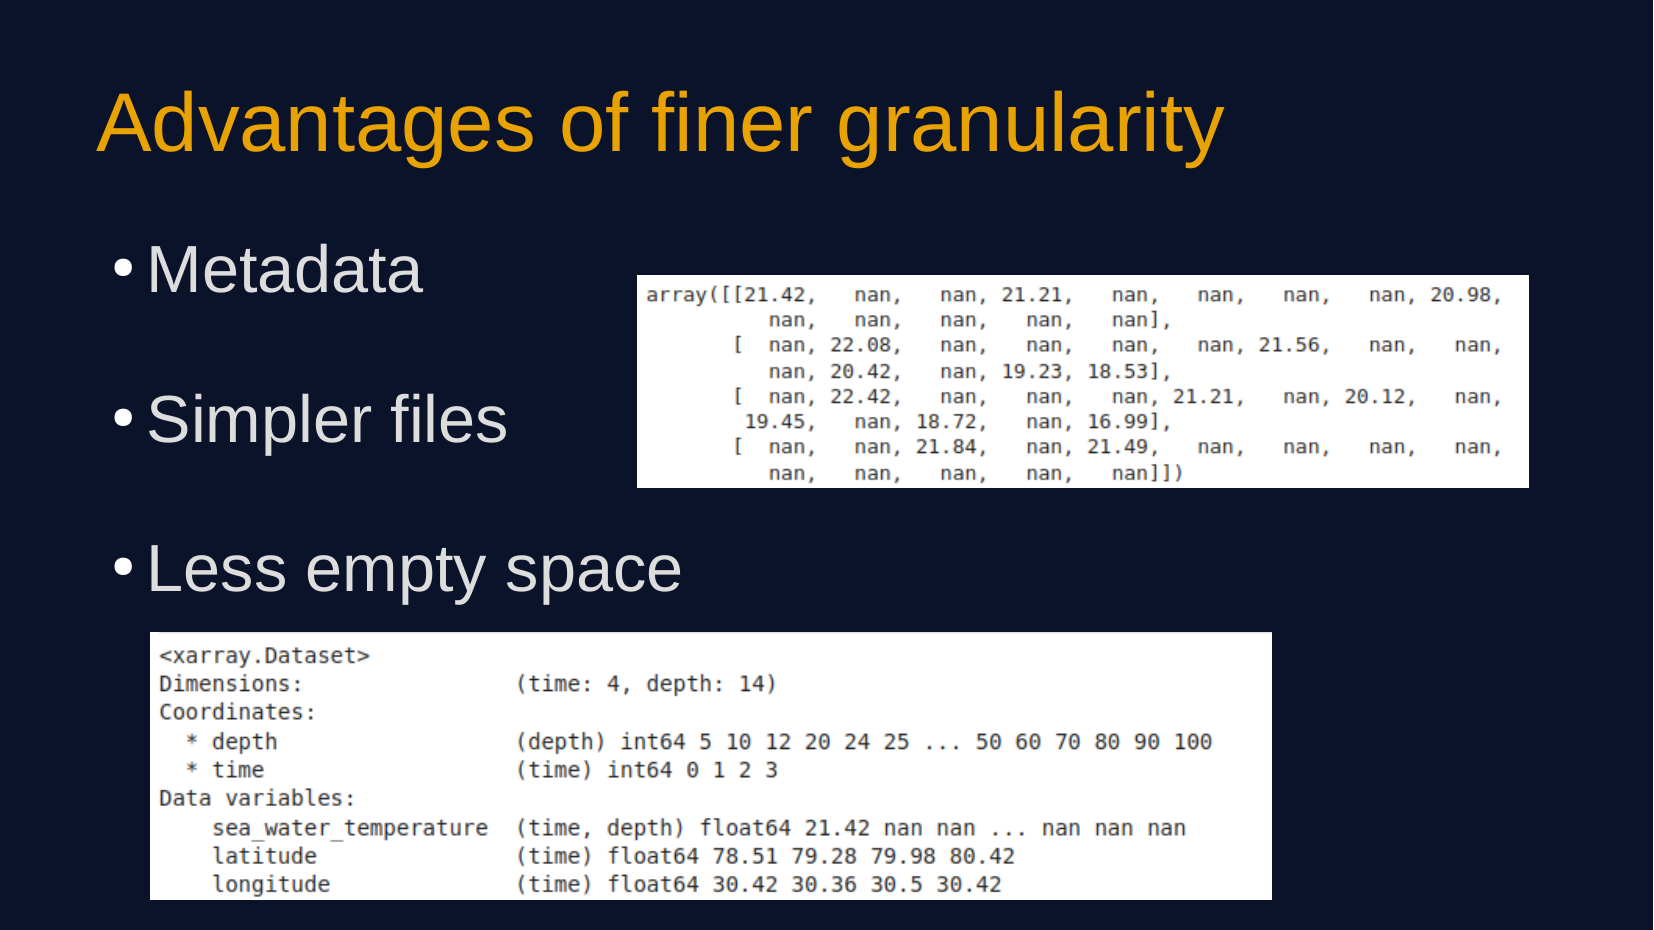

# Advantages of finer granularity
Metadata
Simpler files
Less empty space